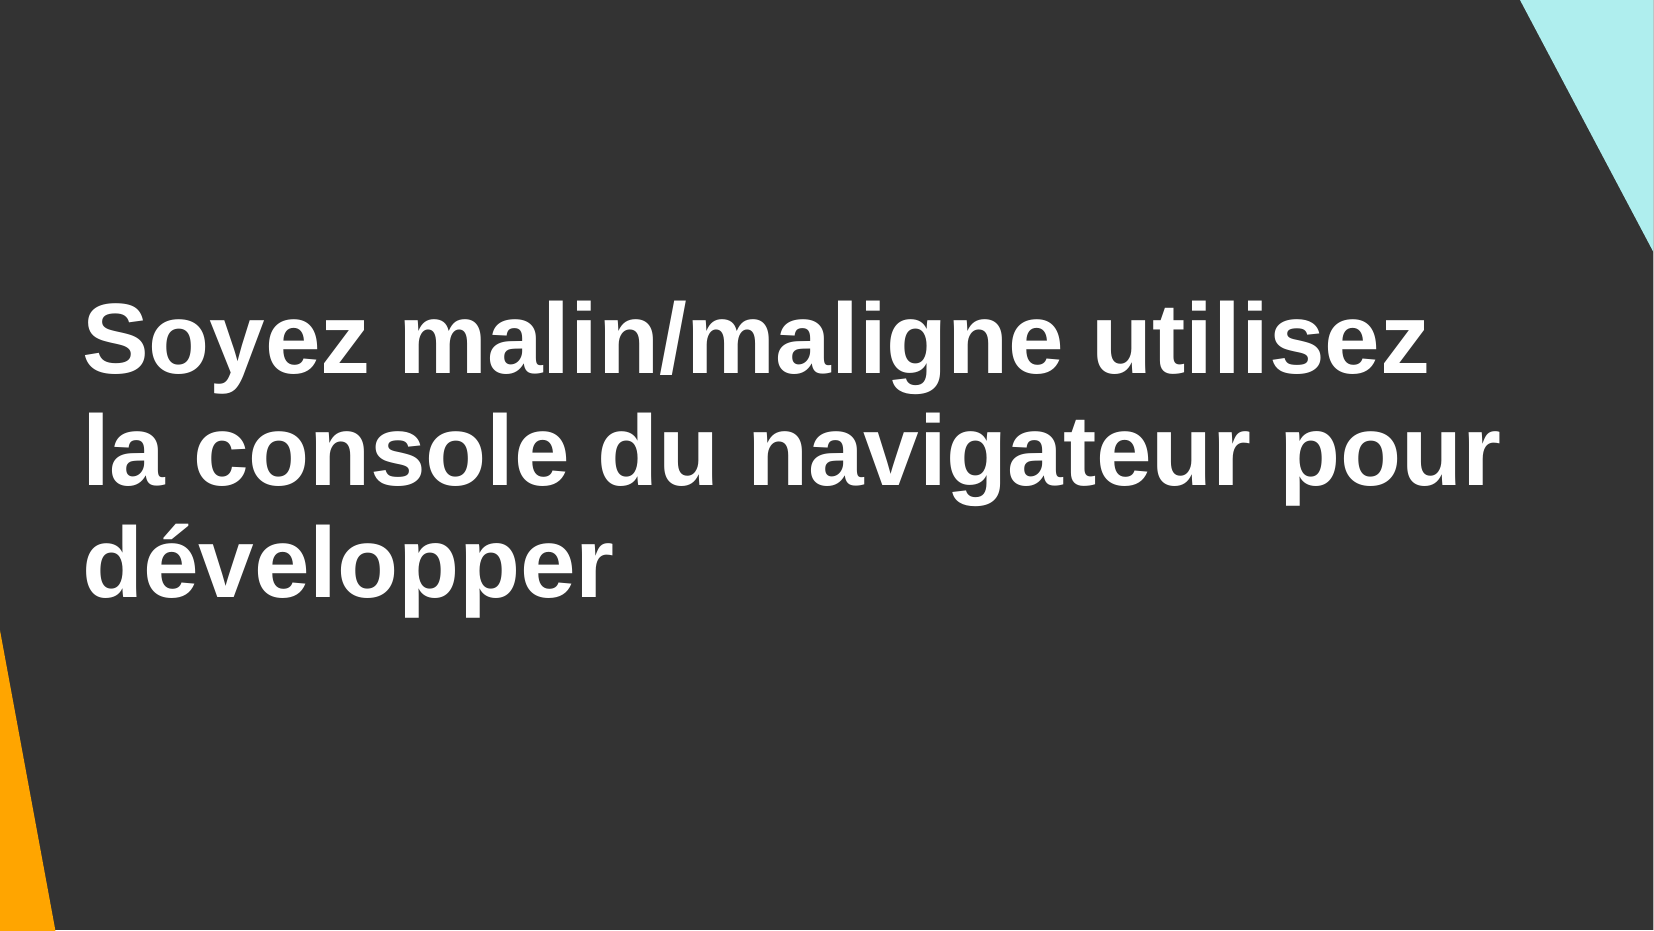

# Soyez malin/maligne utilisez la console du navigateur pour développer